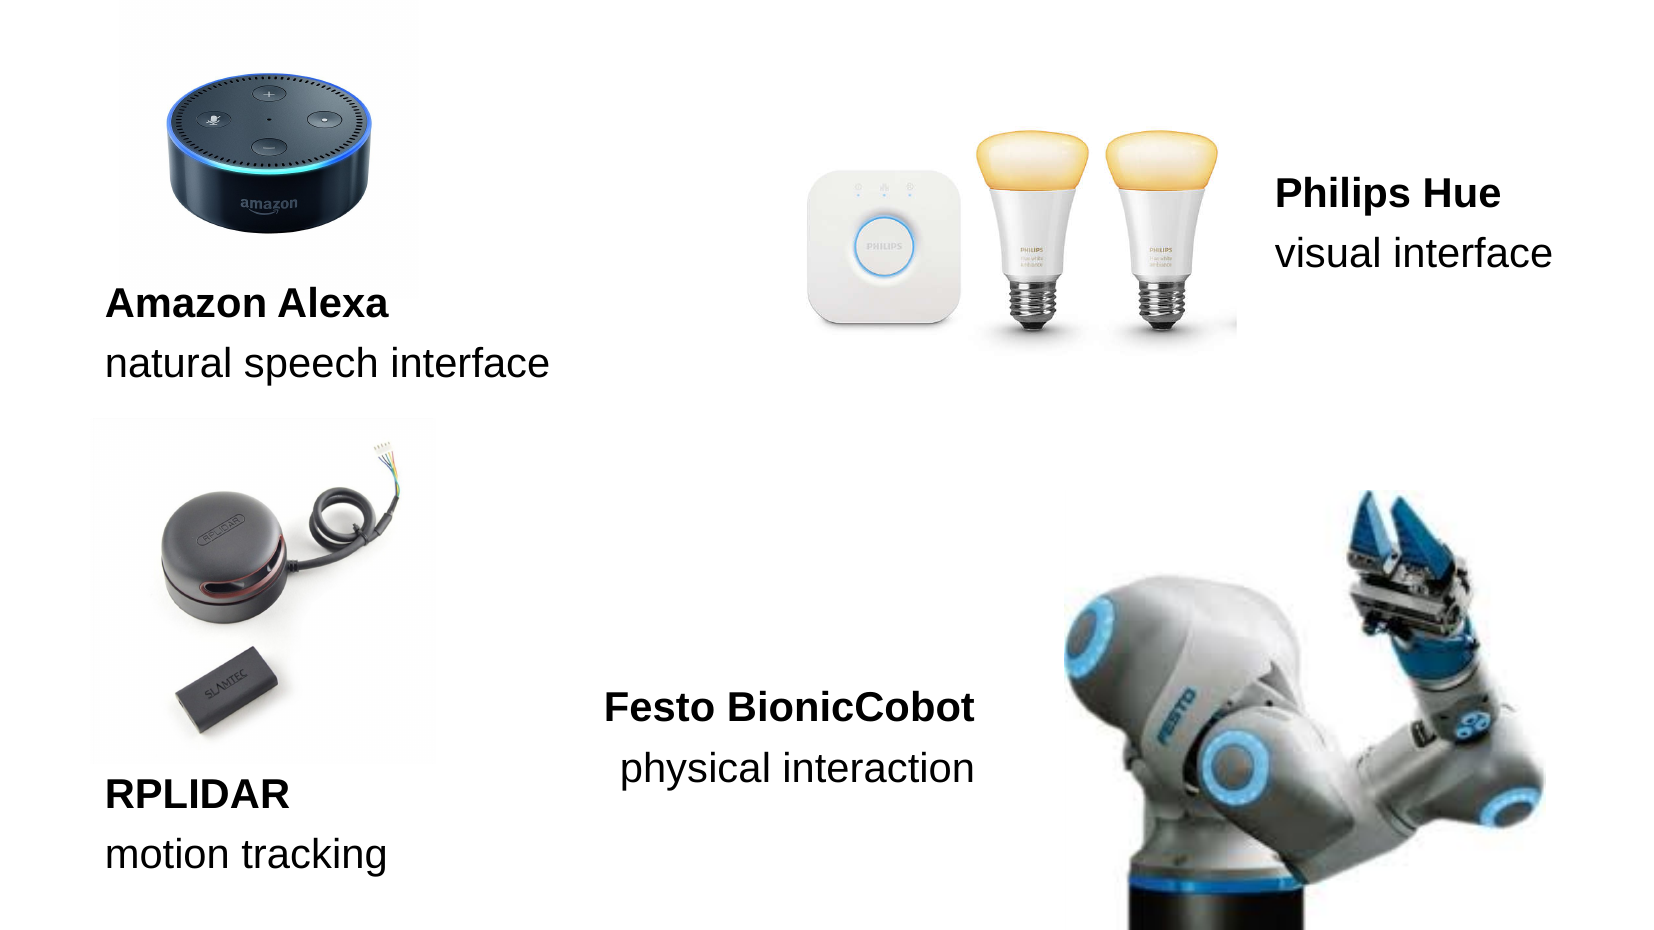

Philips Hue
visual interface
Amazon Alexa
natural speech interface
Festo BionicCobot
physical interaction
RPLIDAR
motion tracking